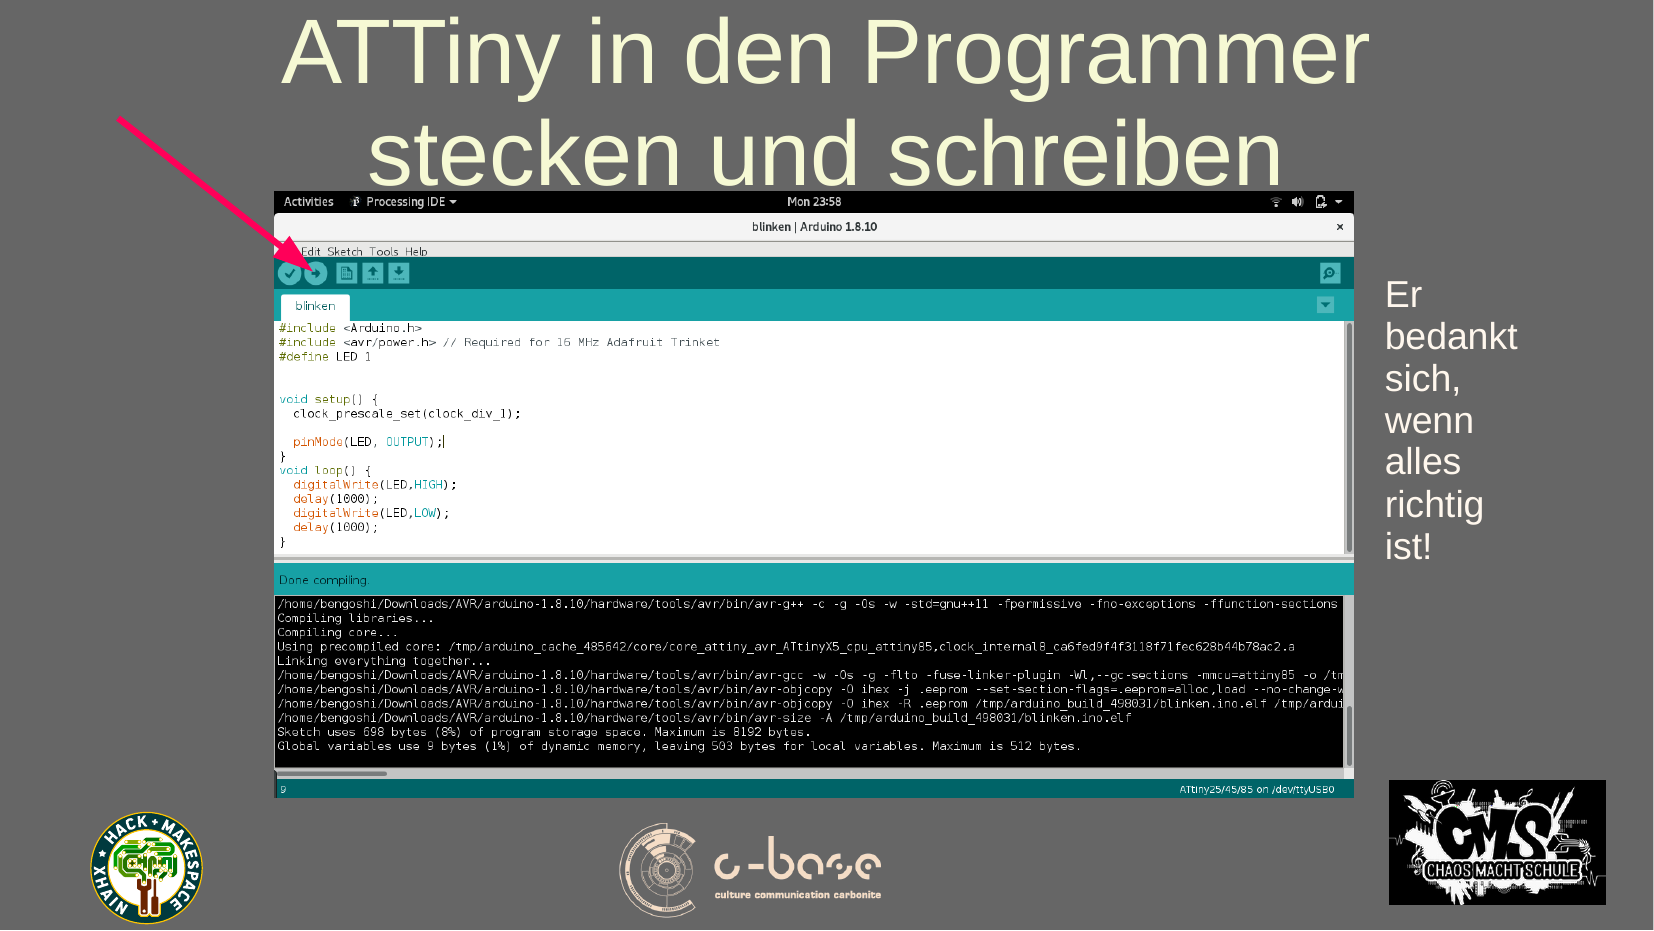

# ATTiny in den Programmer stecken und schreiben
Er bedankt sich,
wenn alles richtig
ist!